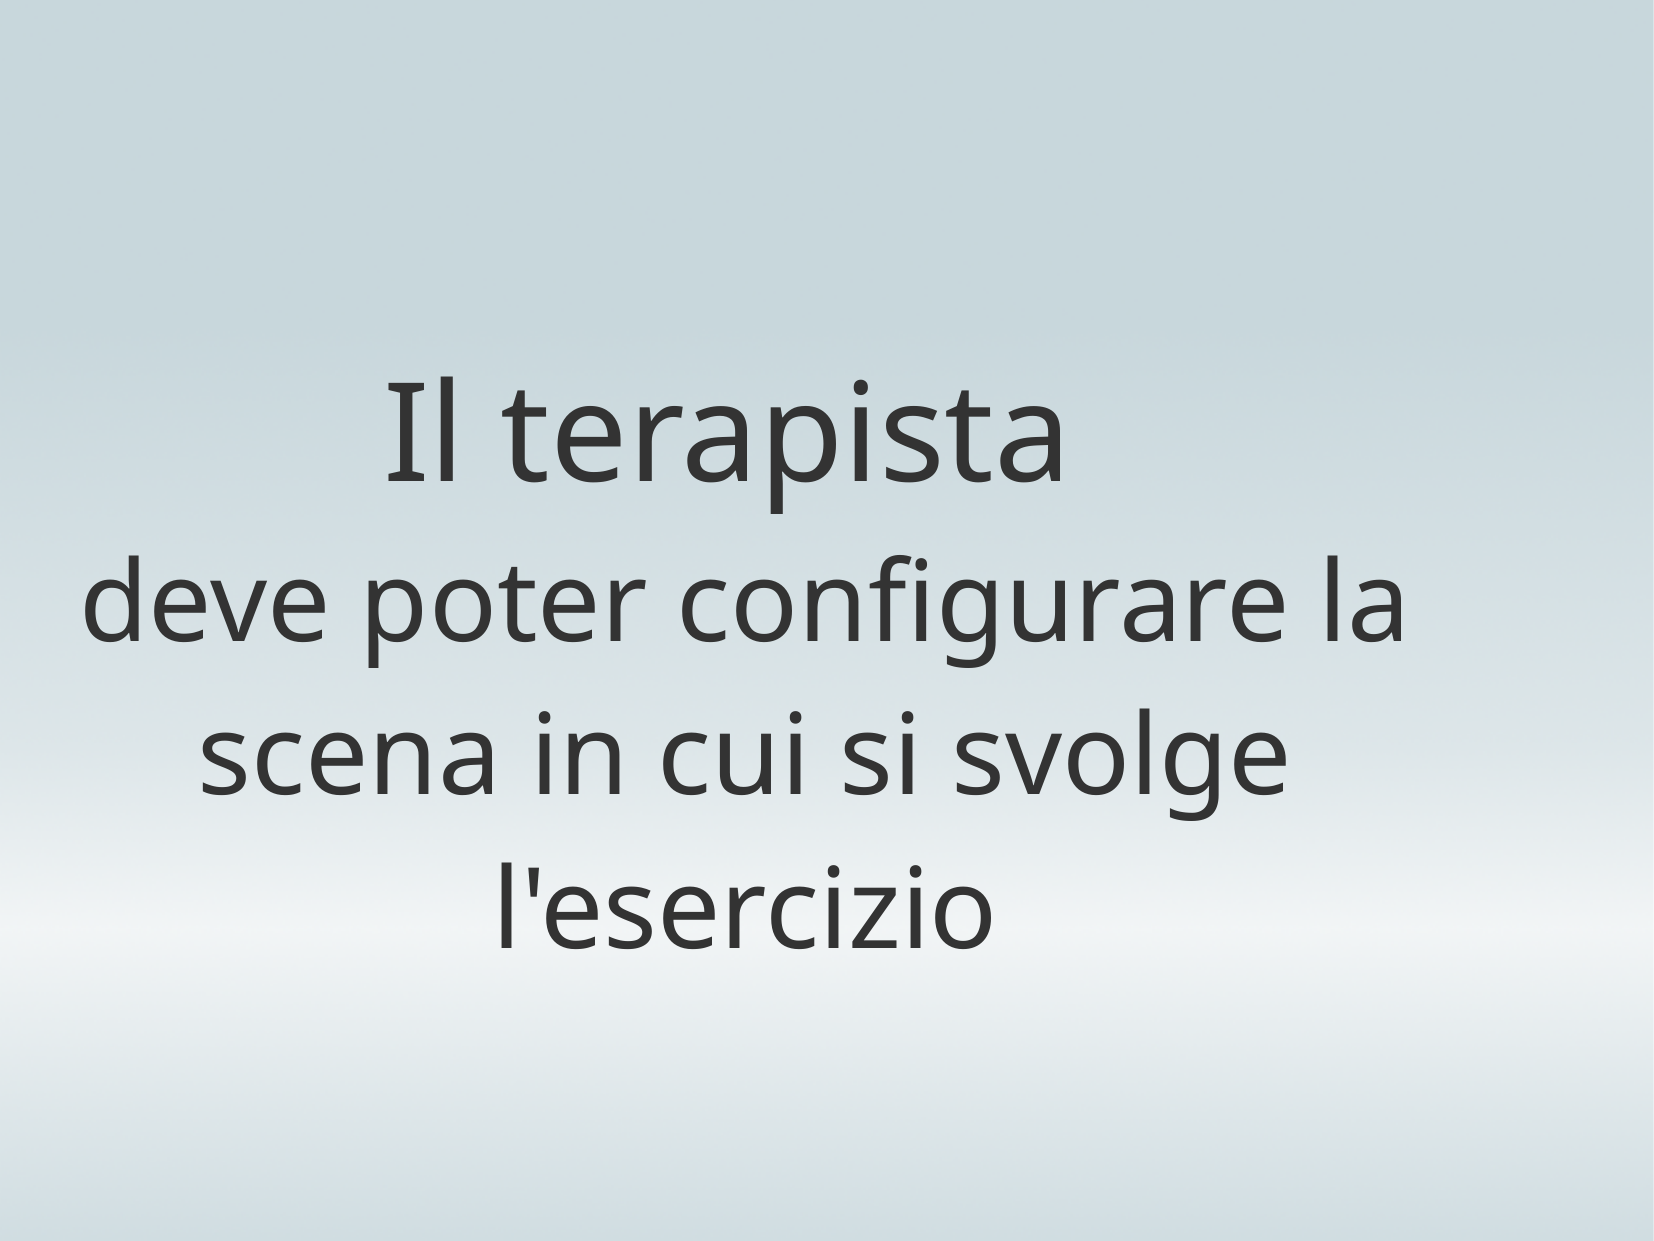

Il terapista
deve poter configurare la scena in cui si svolge l'esercizio